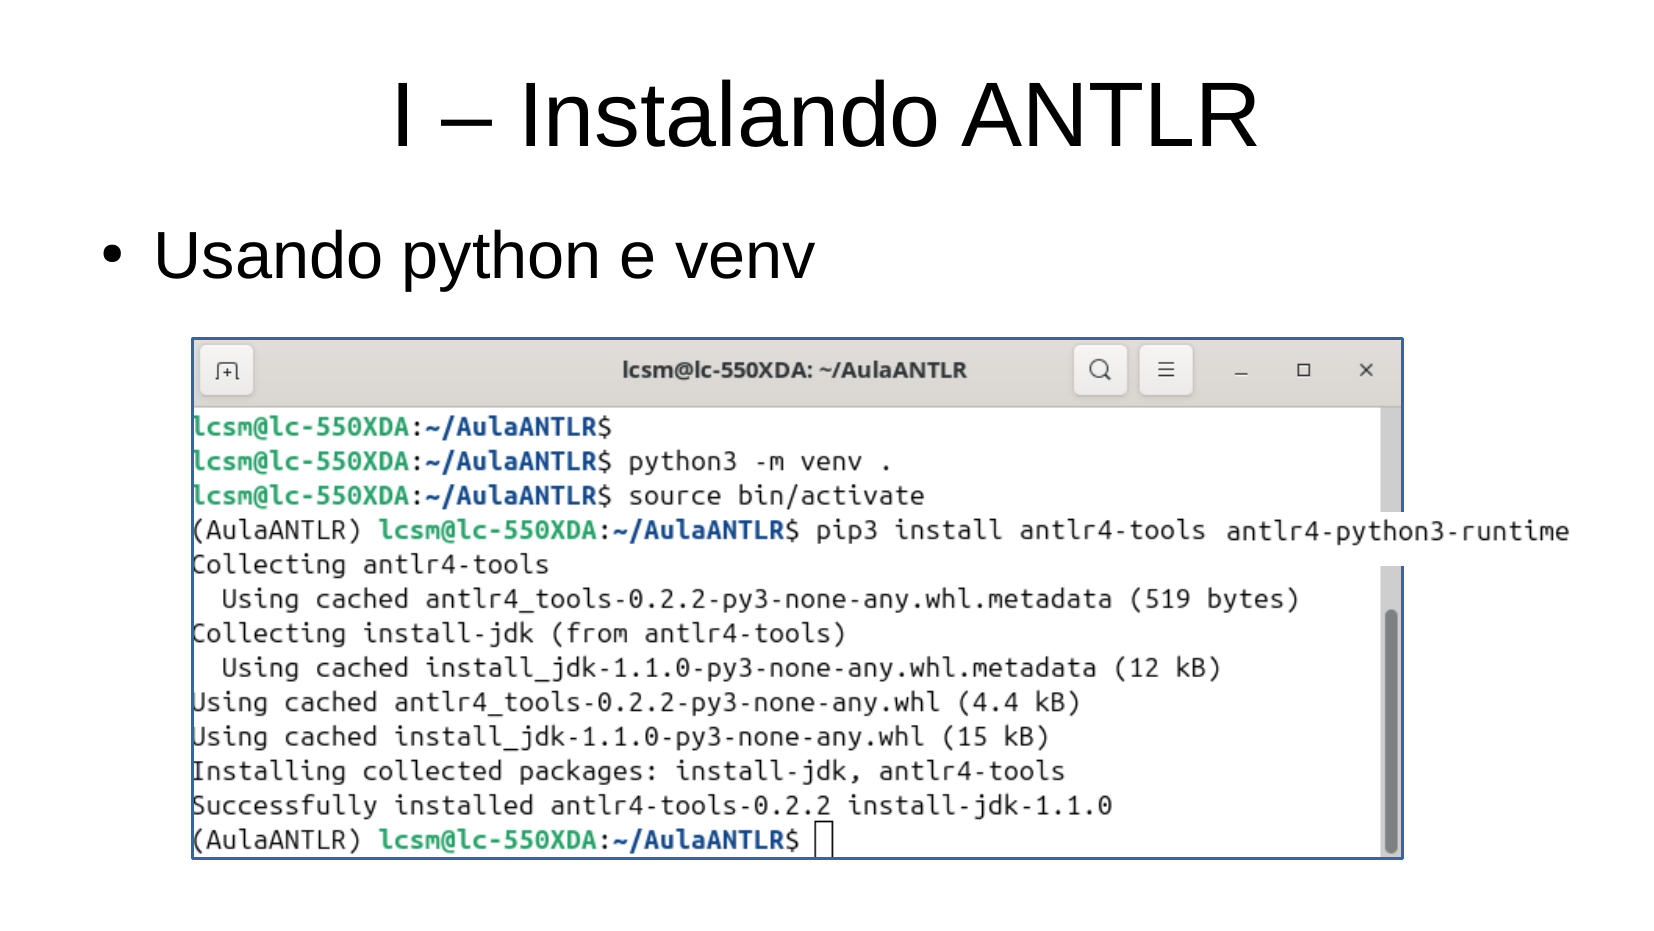

# I – Instalando ANTLR
Usando python e venv